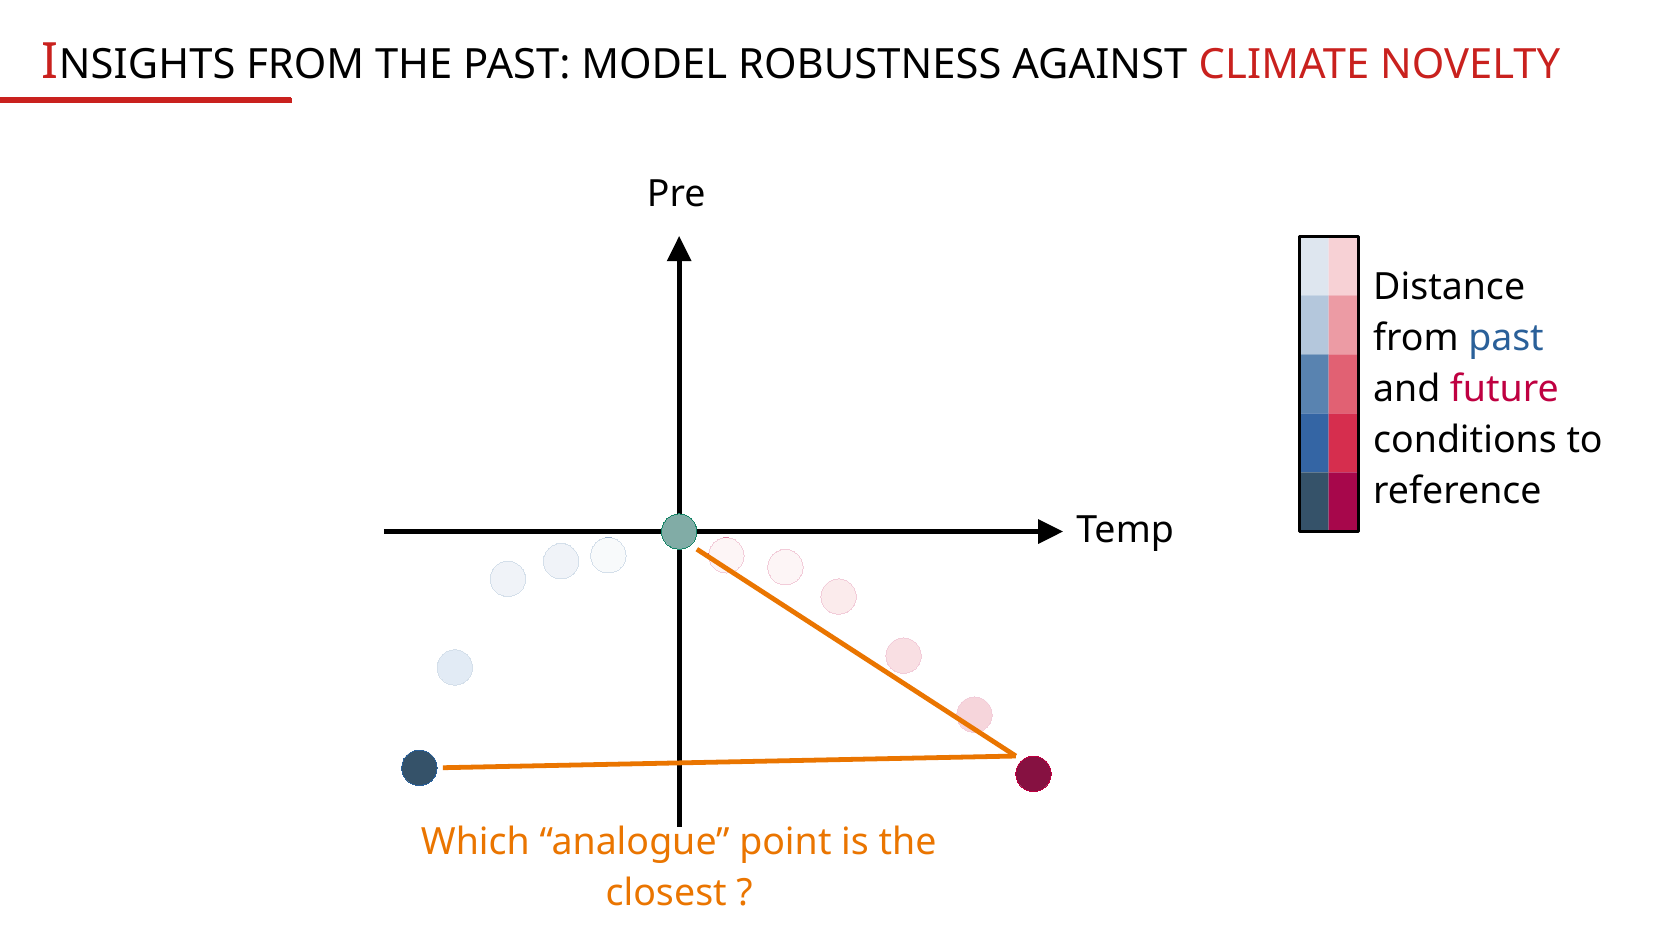

INSIGHTS FROM THE PAST: MODEL ROBUSTNESS AGAINST CLIMATE NOVELTY
Pre
Distance from past and future conditions to reference
Temp
Which “analogue” point is the closest ?